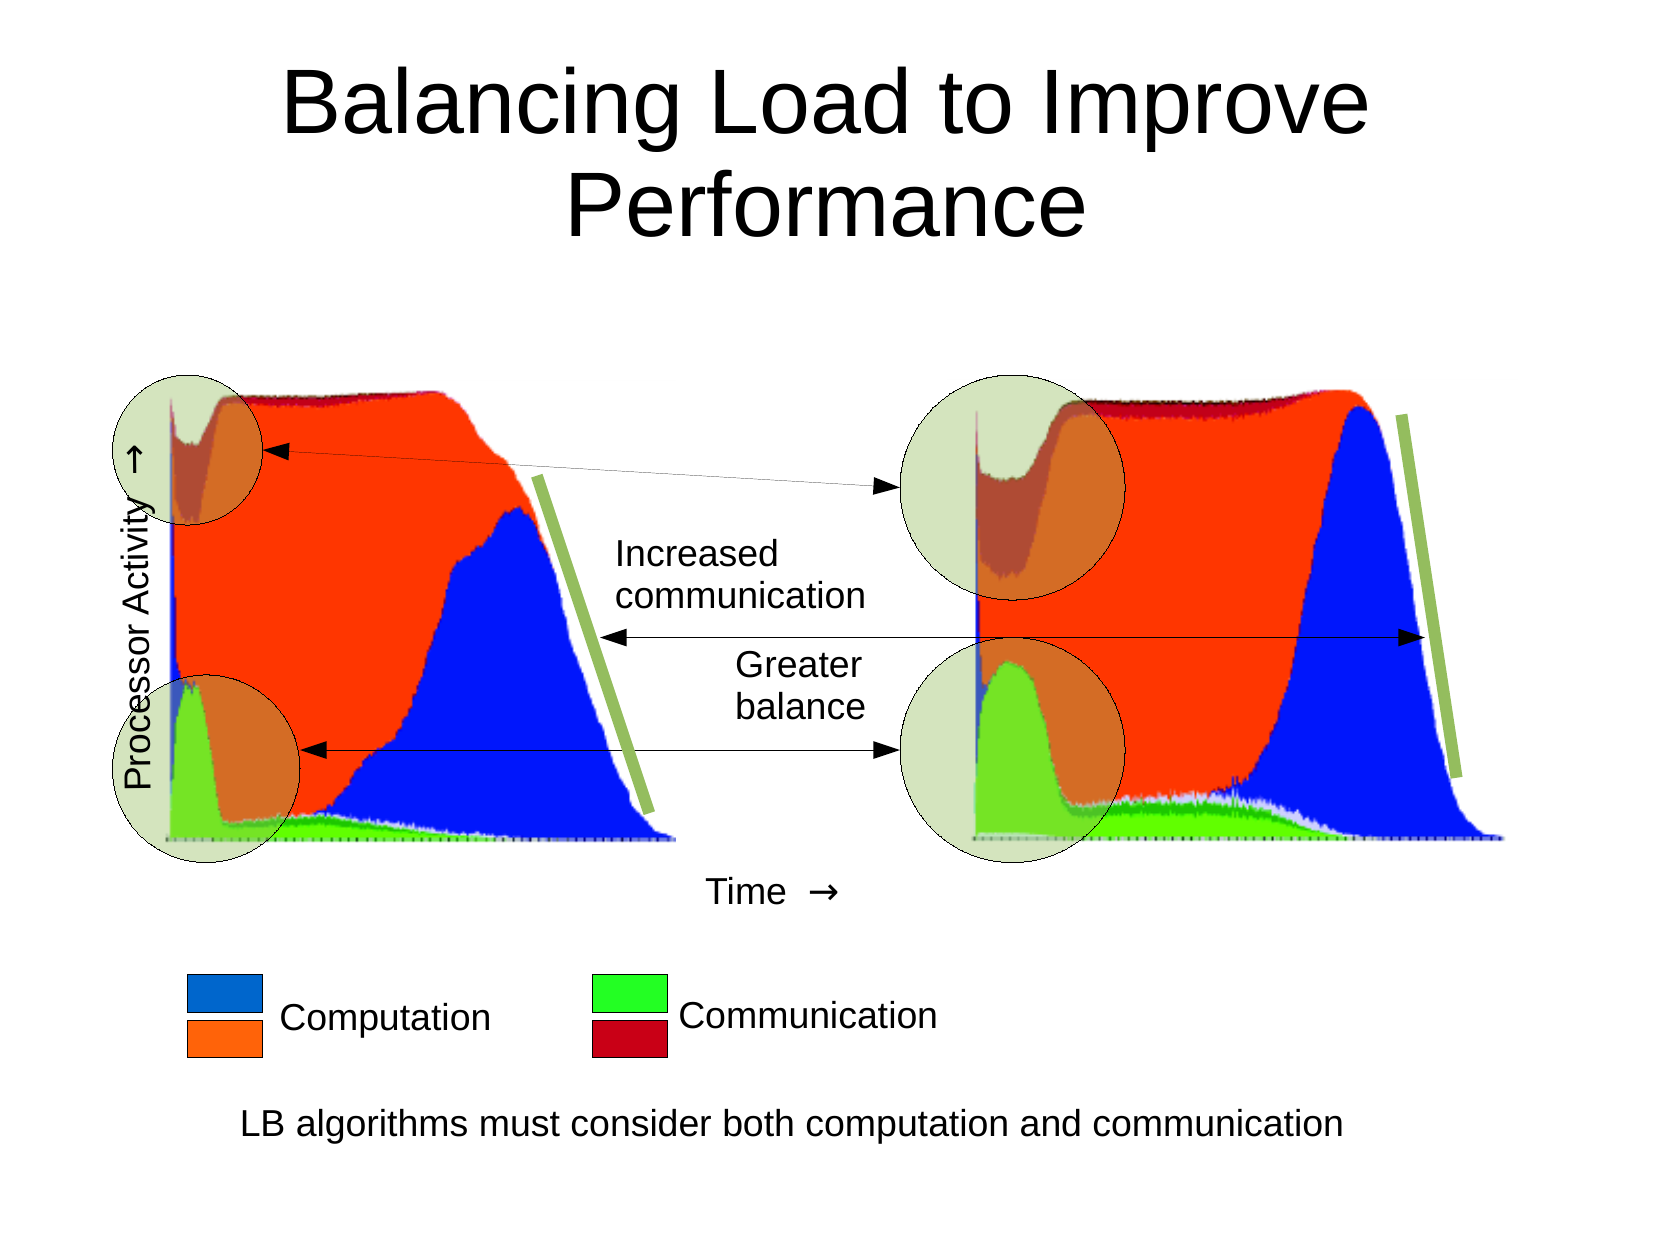

# Balancing Load to Improve Performance
Increased
communication
Greater
balance
Processor Activity →
Time →
Communication
Computation
LB algorithms must consider both computation and communication